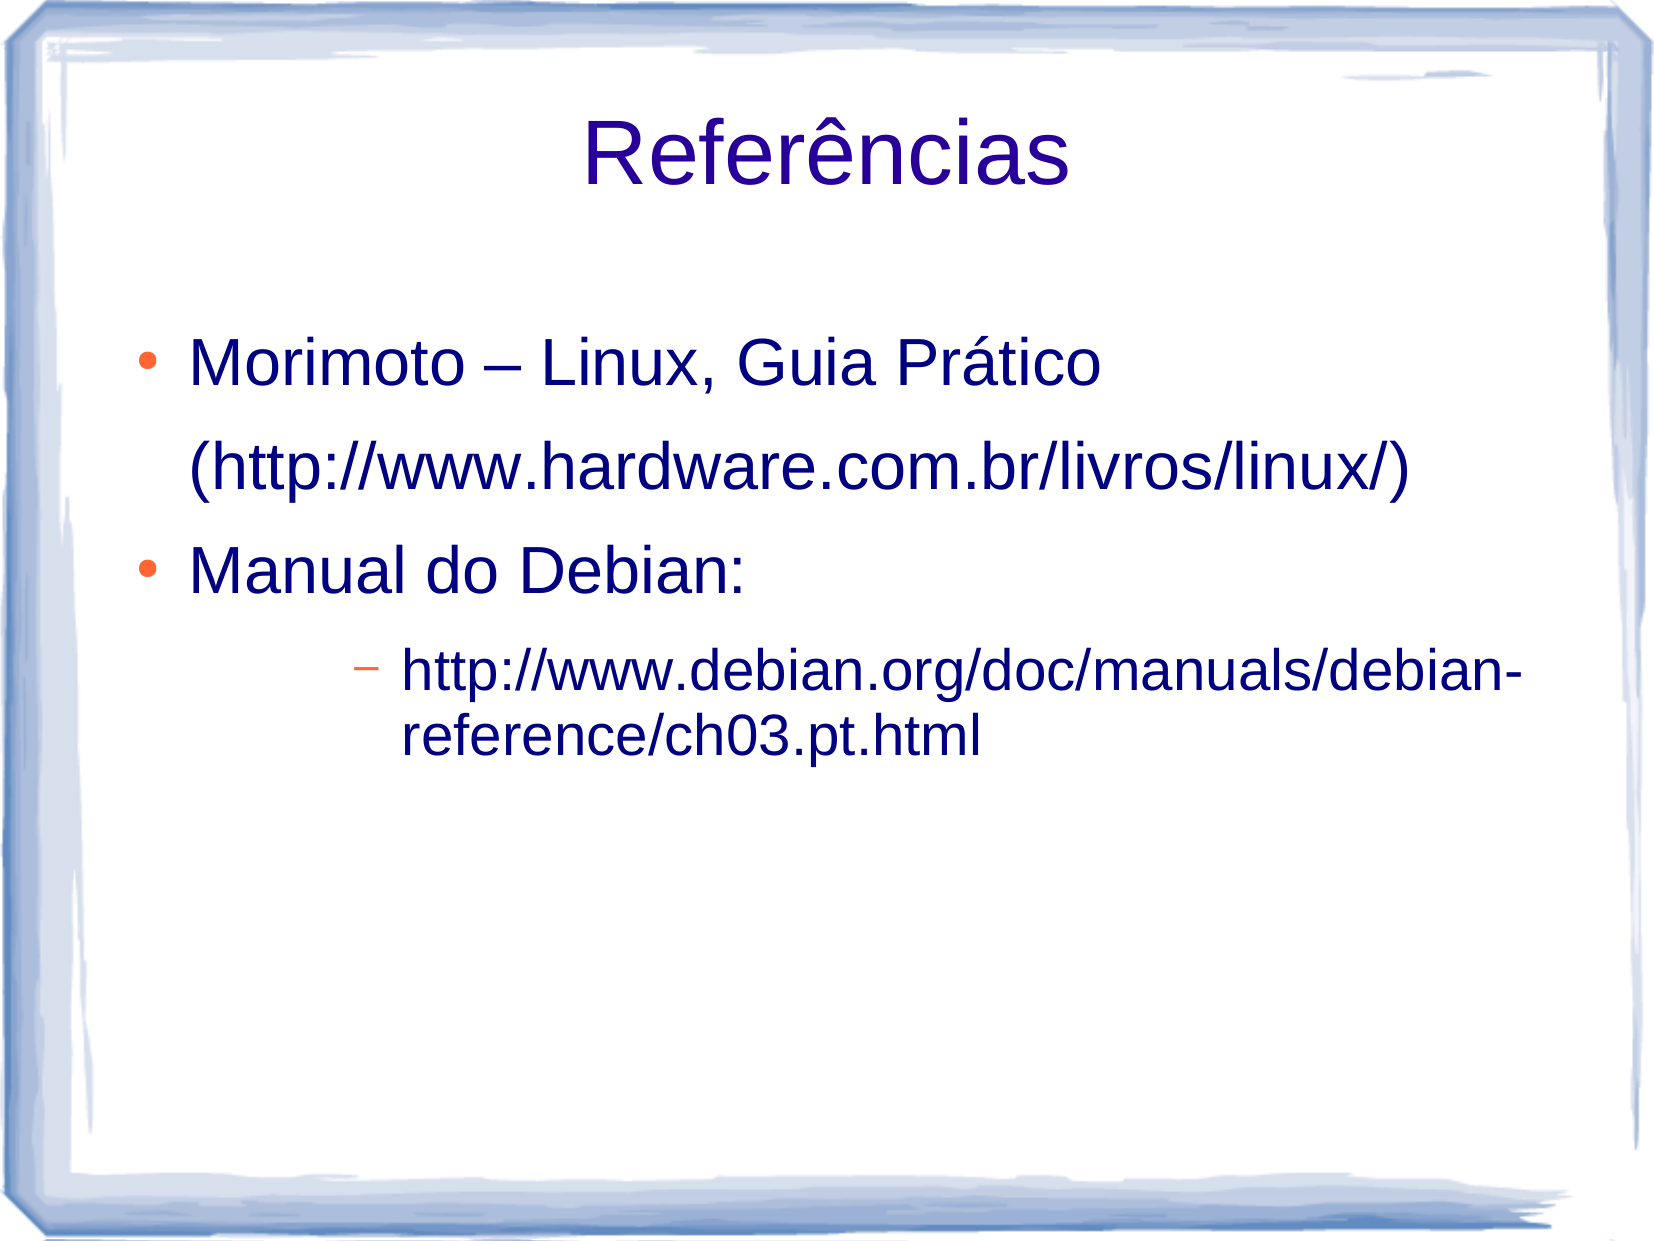

# Referências
Morimoto – Linux, Guia Prático
(http://www.hardware.com.br/livros/linux/)
Manual do Debian:
http://www.debian.org/doc/manuals/debian-reference/ch03.pt.html